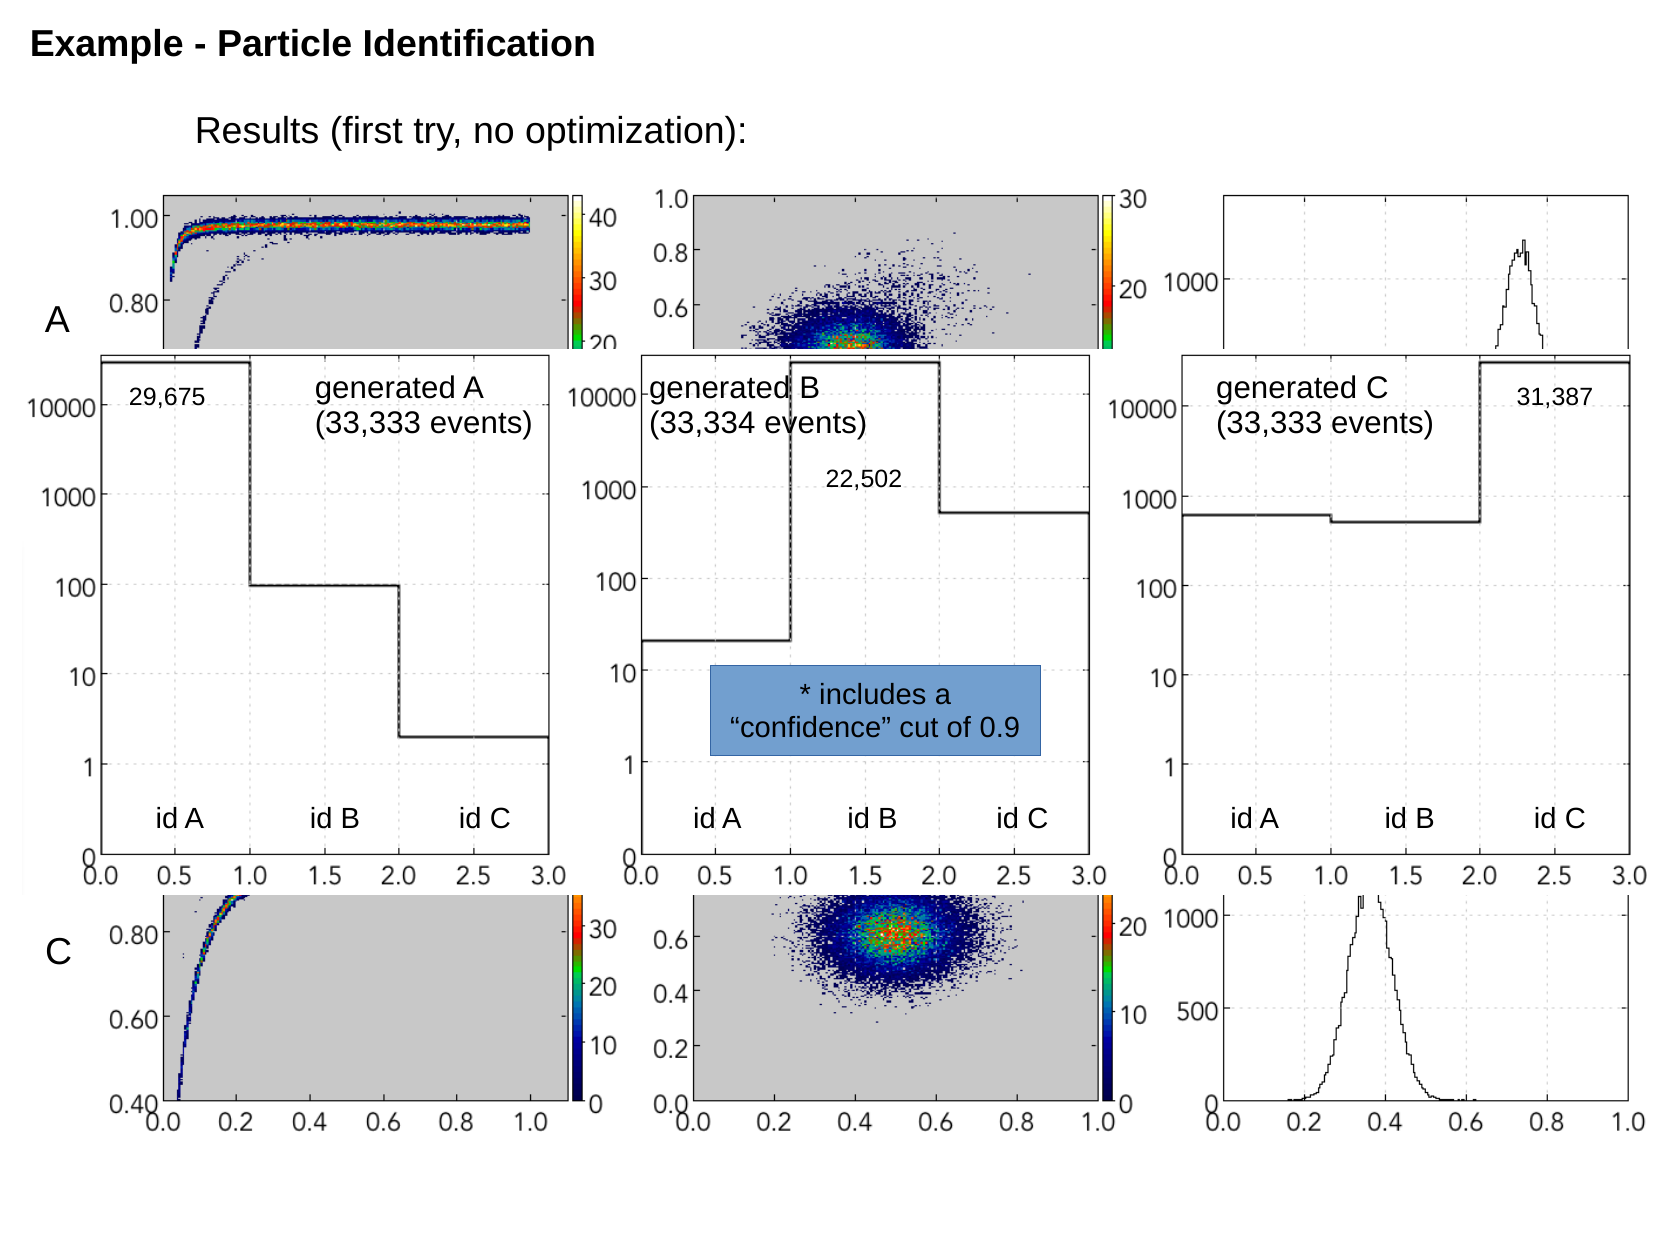

Example - Particle Identification
Results (first try, no optimization):
A
generated A
(33,333 events)
generated B
(33,334 events)
generated C
(33,333 events)
29,675
31,387
22,502
B
* includes a
“confidence” cut of 0.9
id A id B id C
id A id B id C
id A id B id C
C